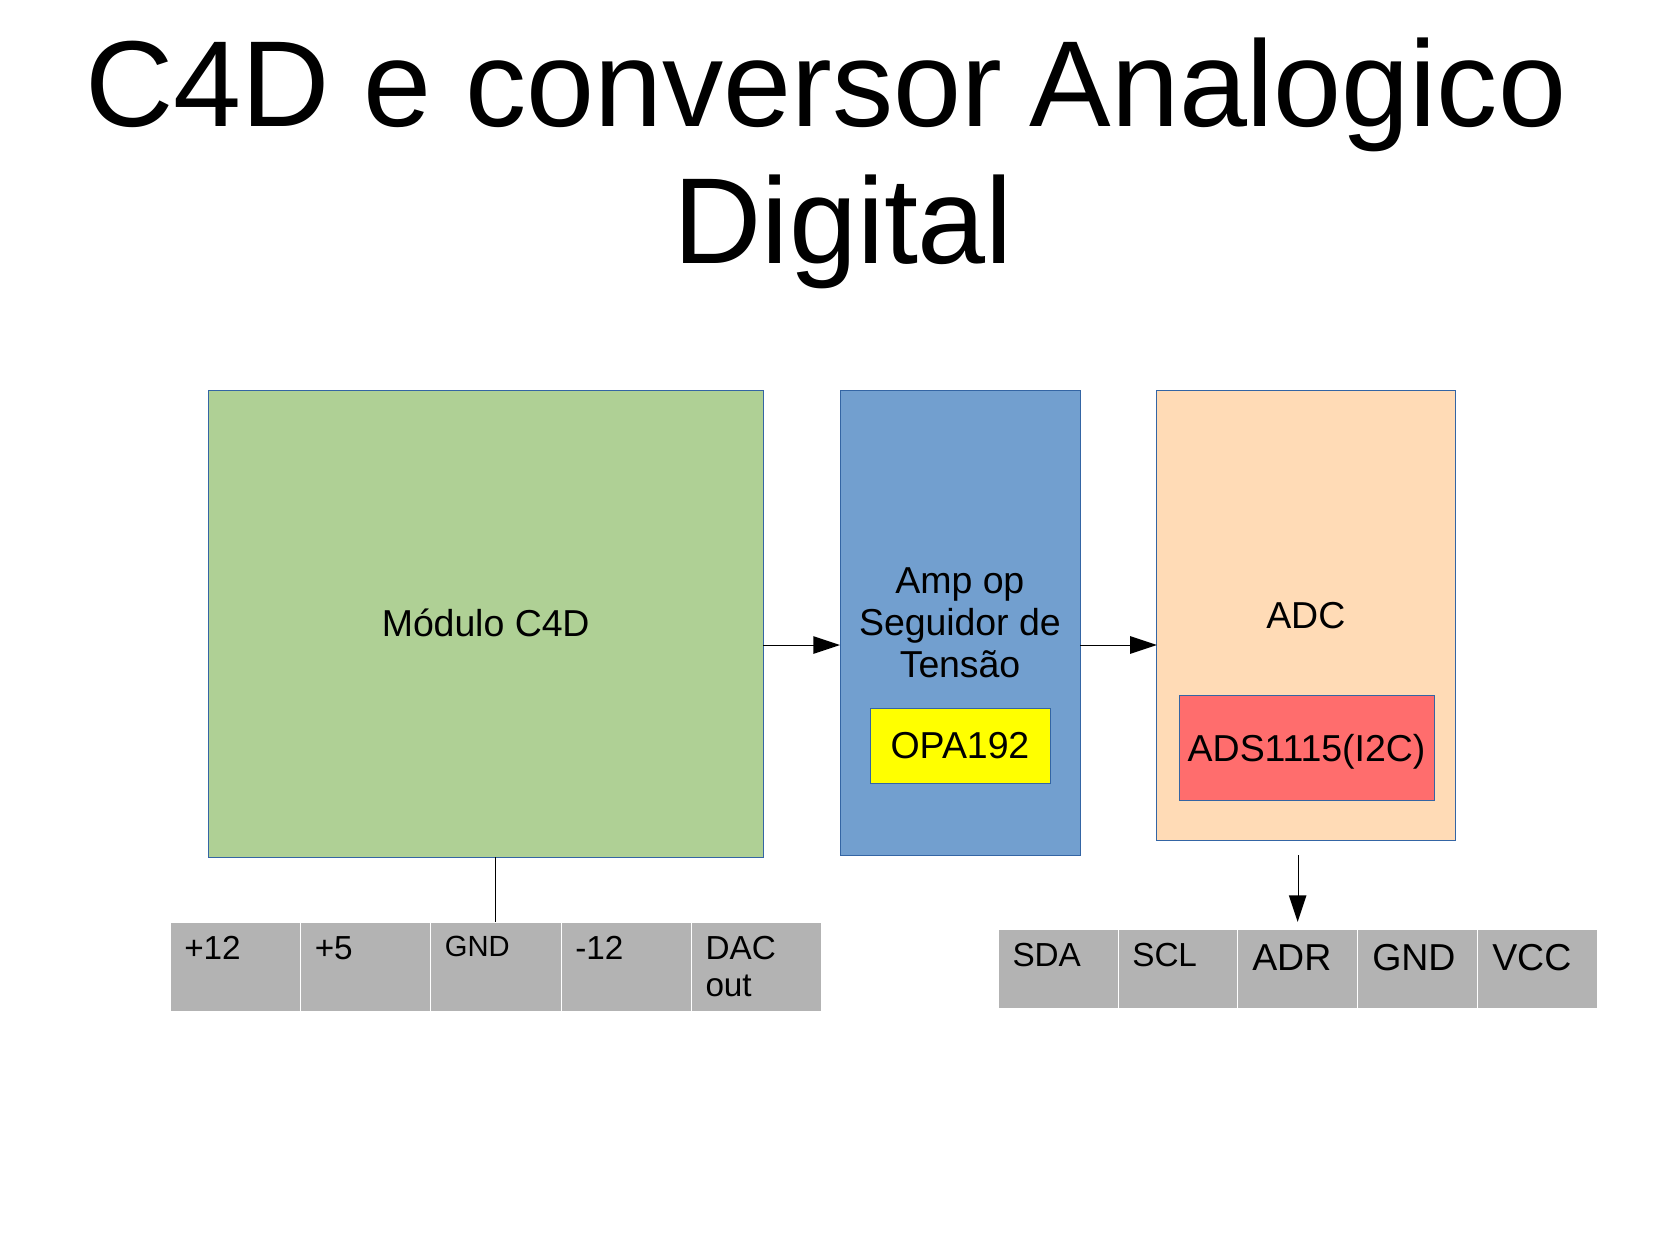

# C4D e conversor Analogico Digital
Módulo C4D
Amp op
Seguidor de
Tensão
ADC
ADS1115(I2C)
OPA192
| +12 | +5 | GND | -12 | DAC out |
| --- | --- | --- | --- | --- |
| SDA | SCL | ADR | GND | VCC |
| --- | --- | --- | --- | --- |